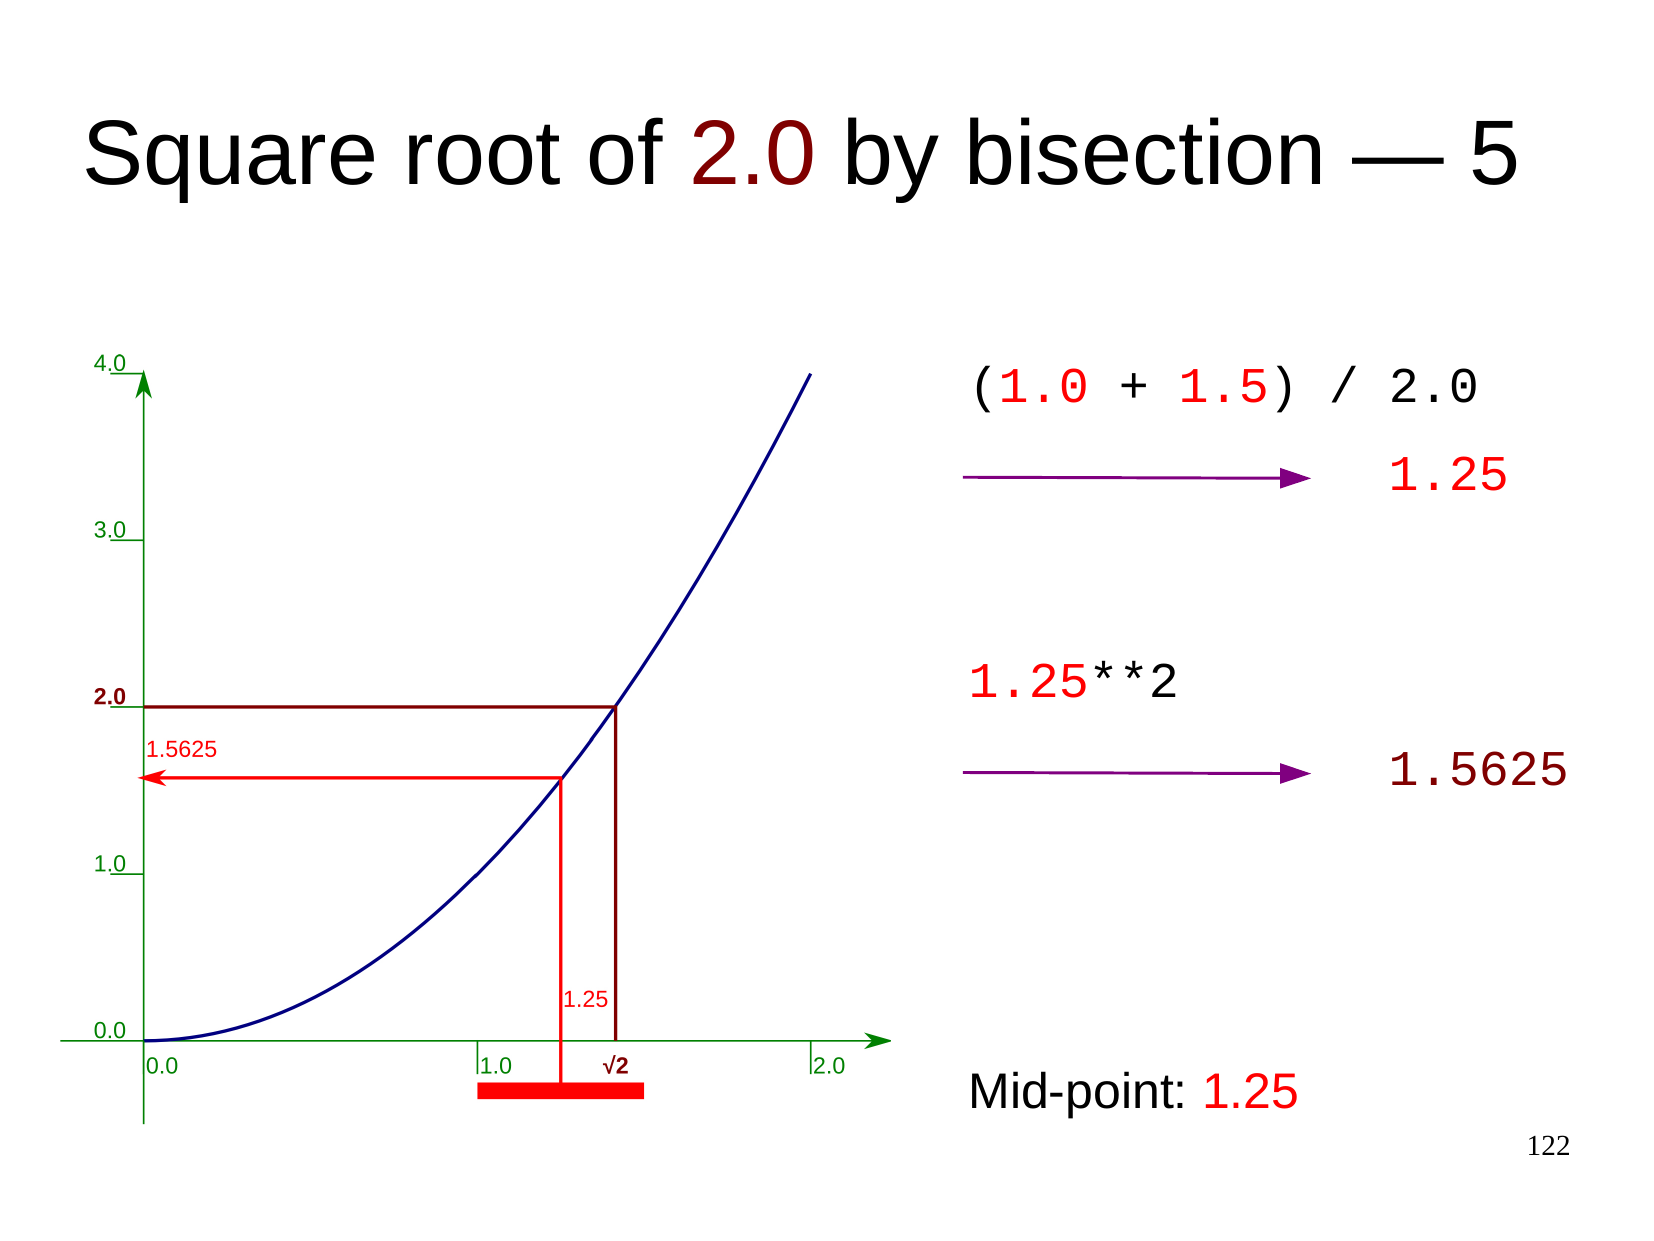

# Square root of 2.0 by bisection — 5
(1.0 + 1.5) / 2.0
1.25
1.25**2
1.5625
Mid-point: 1.25
122